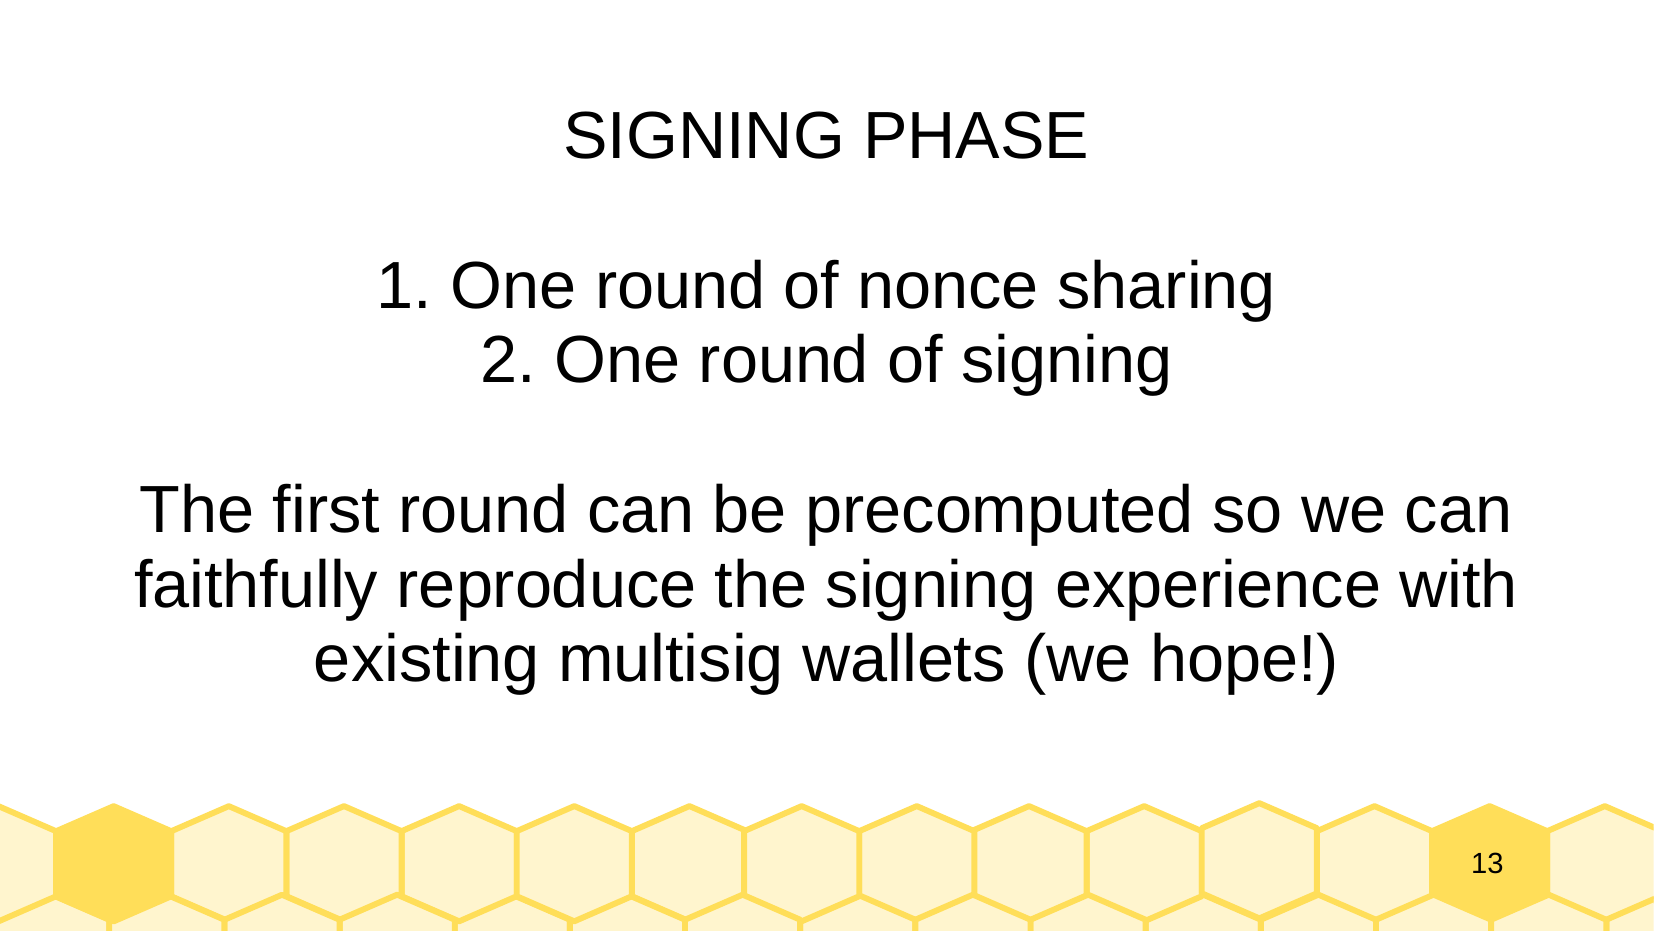

# SIGNING PHASE
1. One round of nonce sharing
2. One round of signing
The first round can be precomputed so we can faithfully reproduce the signing experience with existing multisig wallets (we hope!)